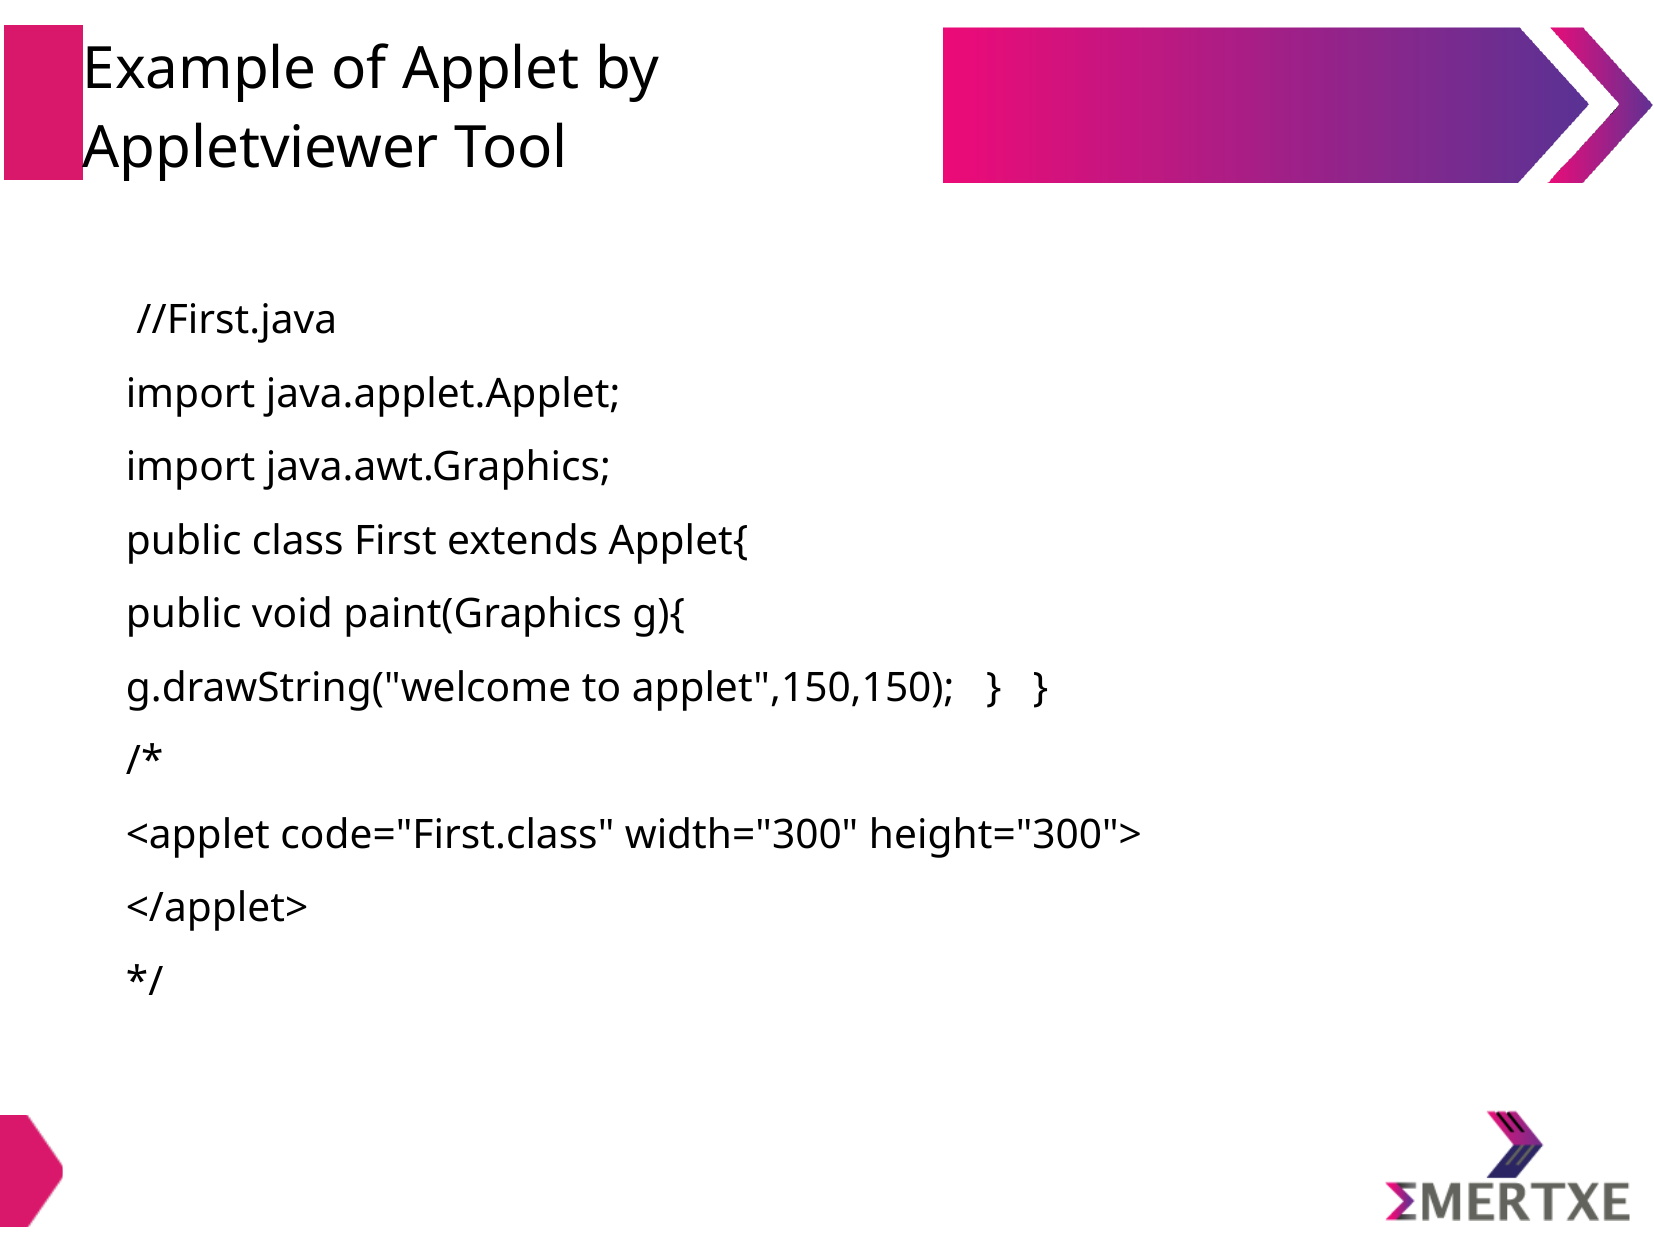

# Example of Applet by Appletviewer Tool
 //First.java
import java.applet.Applet;
import java.awt.Graphics;
public class First extends Applet{
public void paint(Graphics g){
g.drawString("welcome to applet",150,150); } }
/*
<applet code="First.class" width="300" height="300">
</applet>
*/